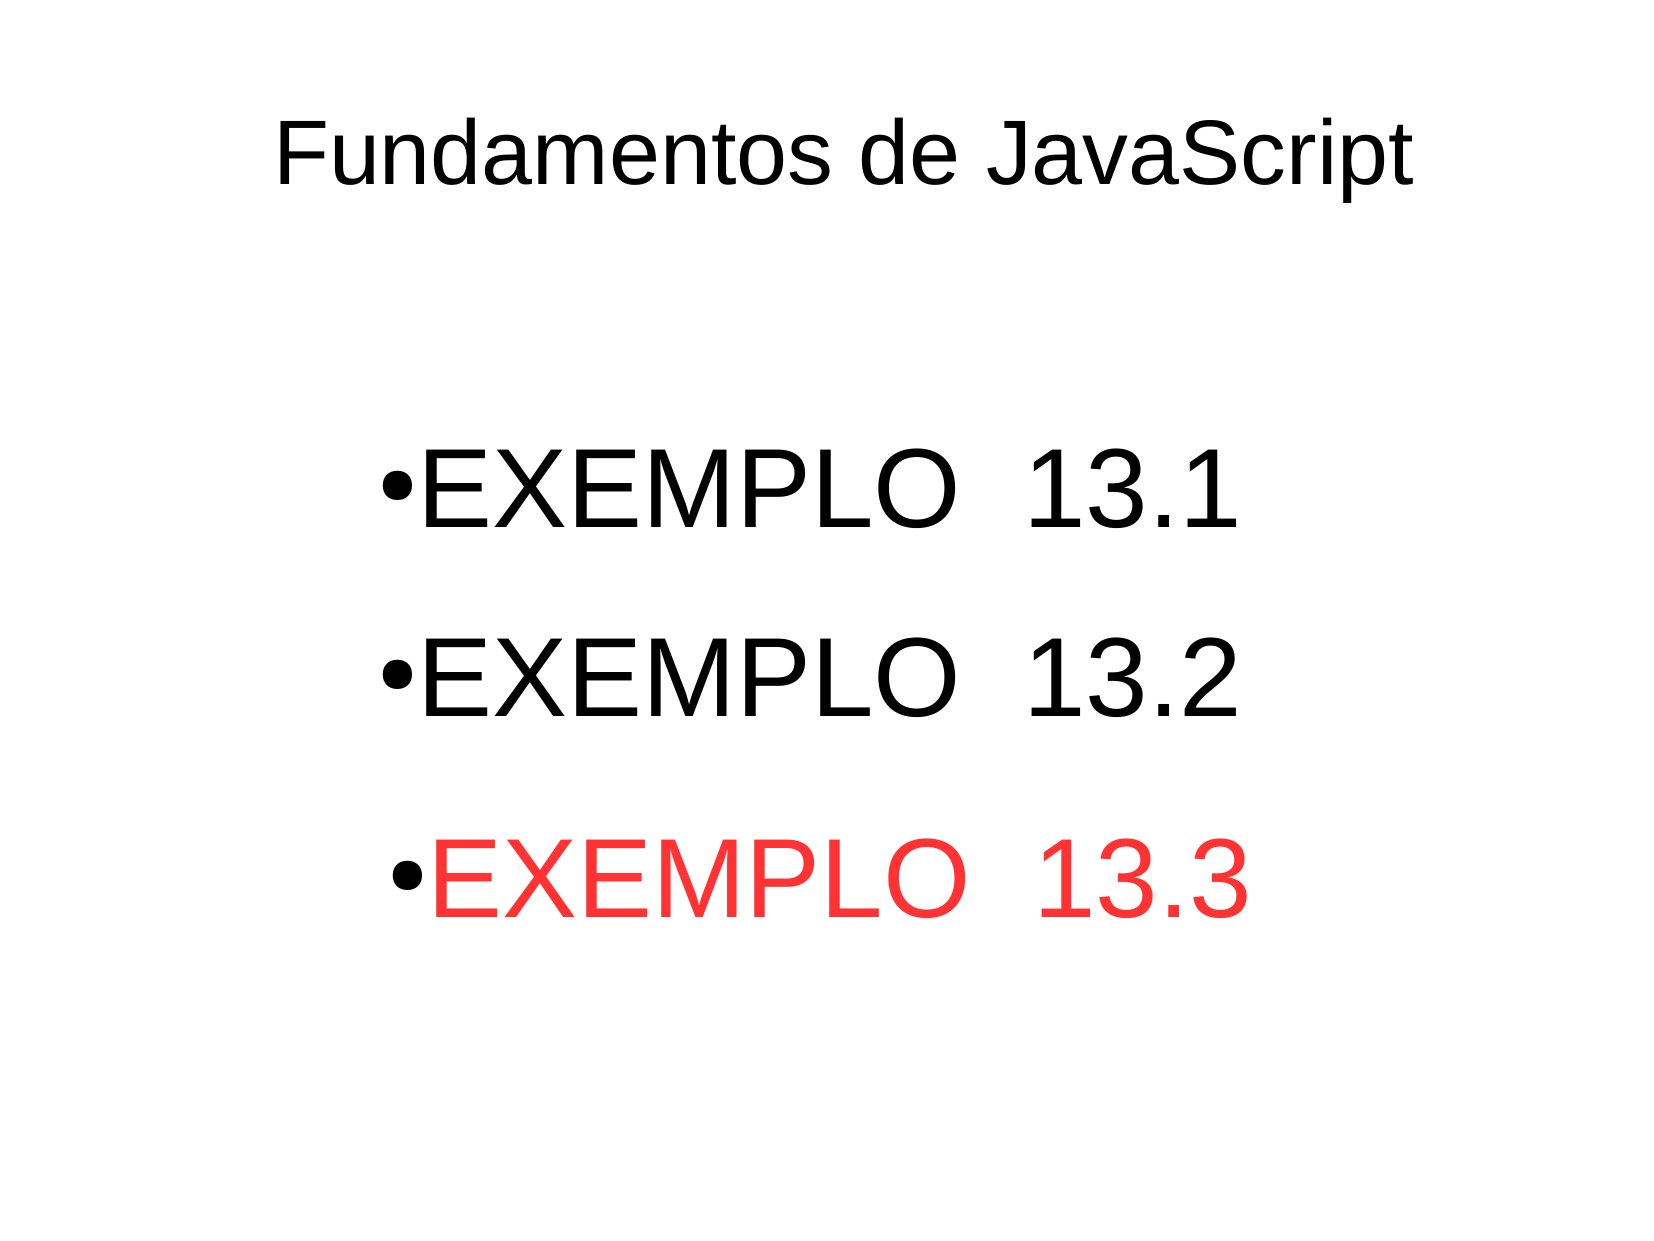

# Fundamentos de JavaScript
EXEMPLO 13.1
EXEMPLO 13.2
EXEMPLO 13.3